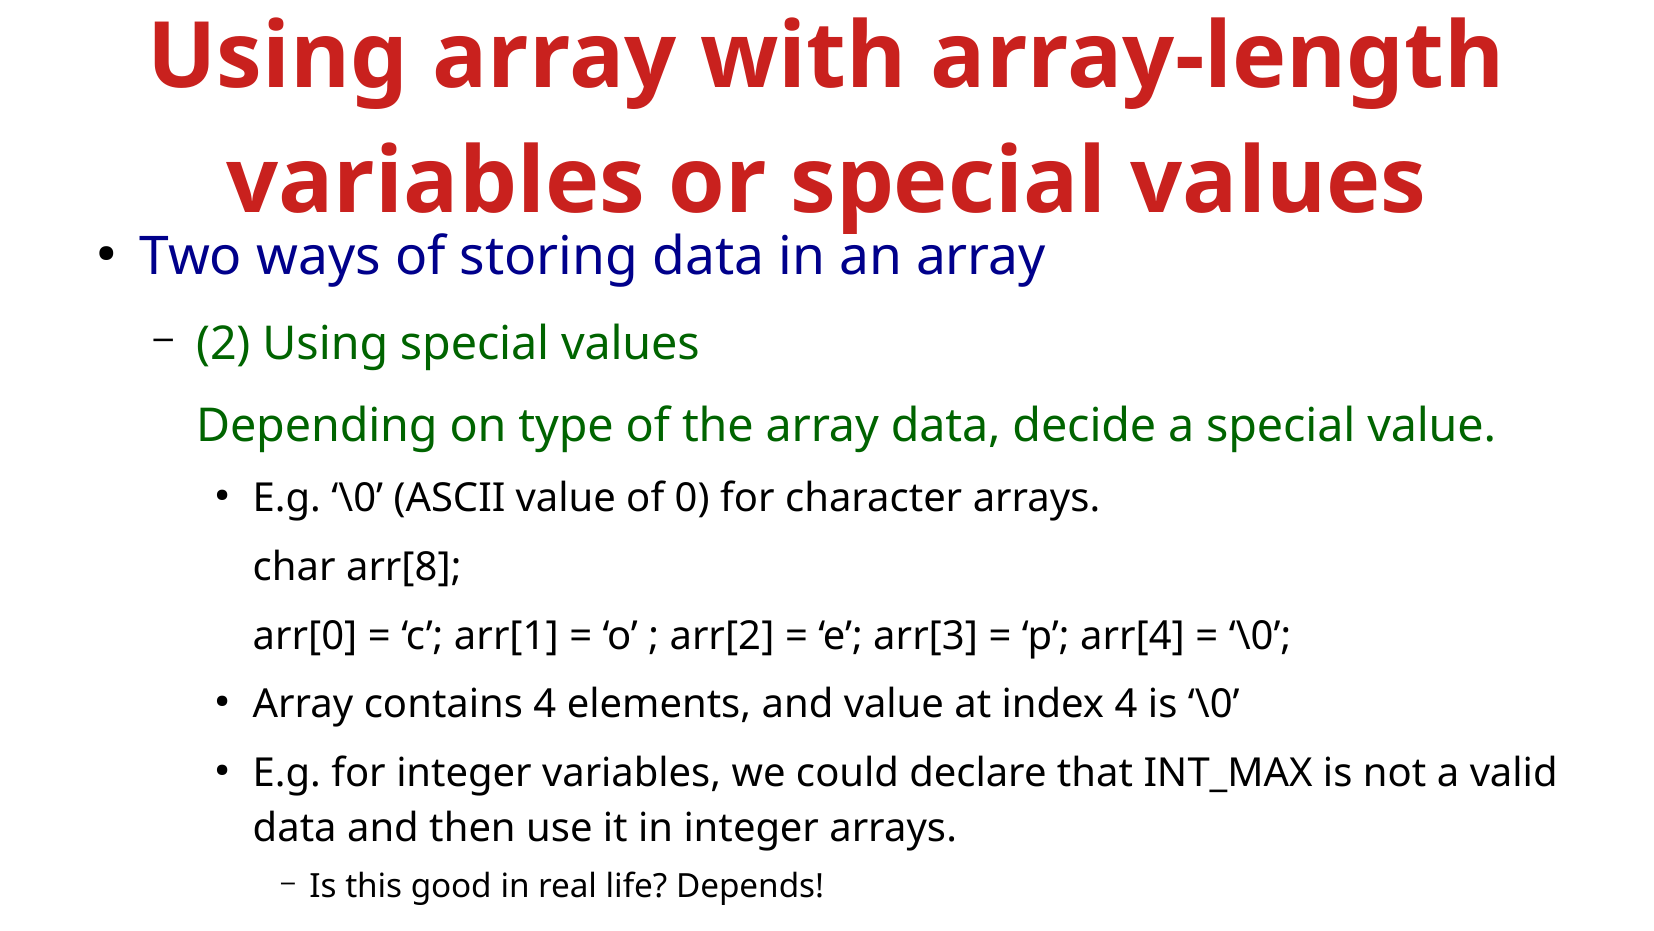

# Using array with array-length variables or special values
Two ways of storing data in an array
(2) Using special values
Depending on type of the array data, decide a special value.
E.g. ‘\0’ (ASCII value of 0) for character arrays.
char arr[8];
arr[0] = ‘c’; arr[1] = ‘o’ ; arr[2] = ‘e’; arr[3] = ‘p’; arr[4] = ‘\0’;
Array contains 4 elements, and value at index 4 is ‘\0’
E.g. for integer variables, we could declare that INT_MAX is not a valid data and then use it in integer arrays.
Is this good in real life? Depends!